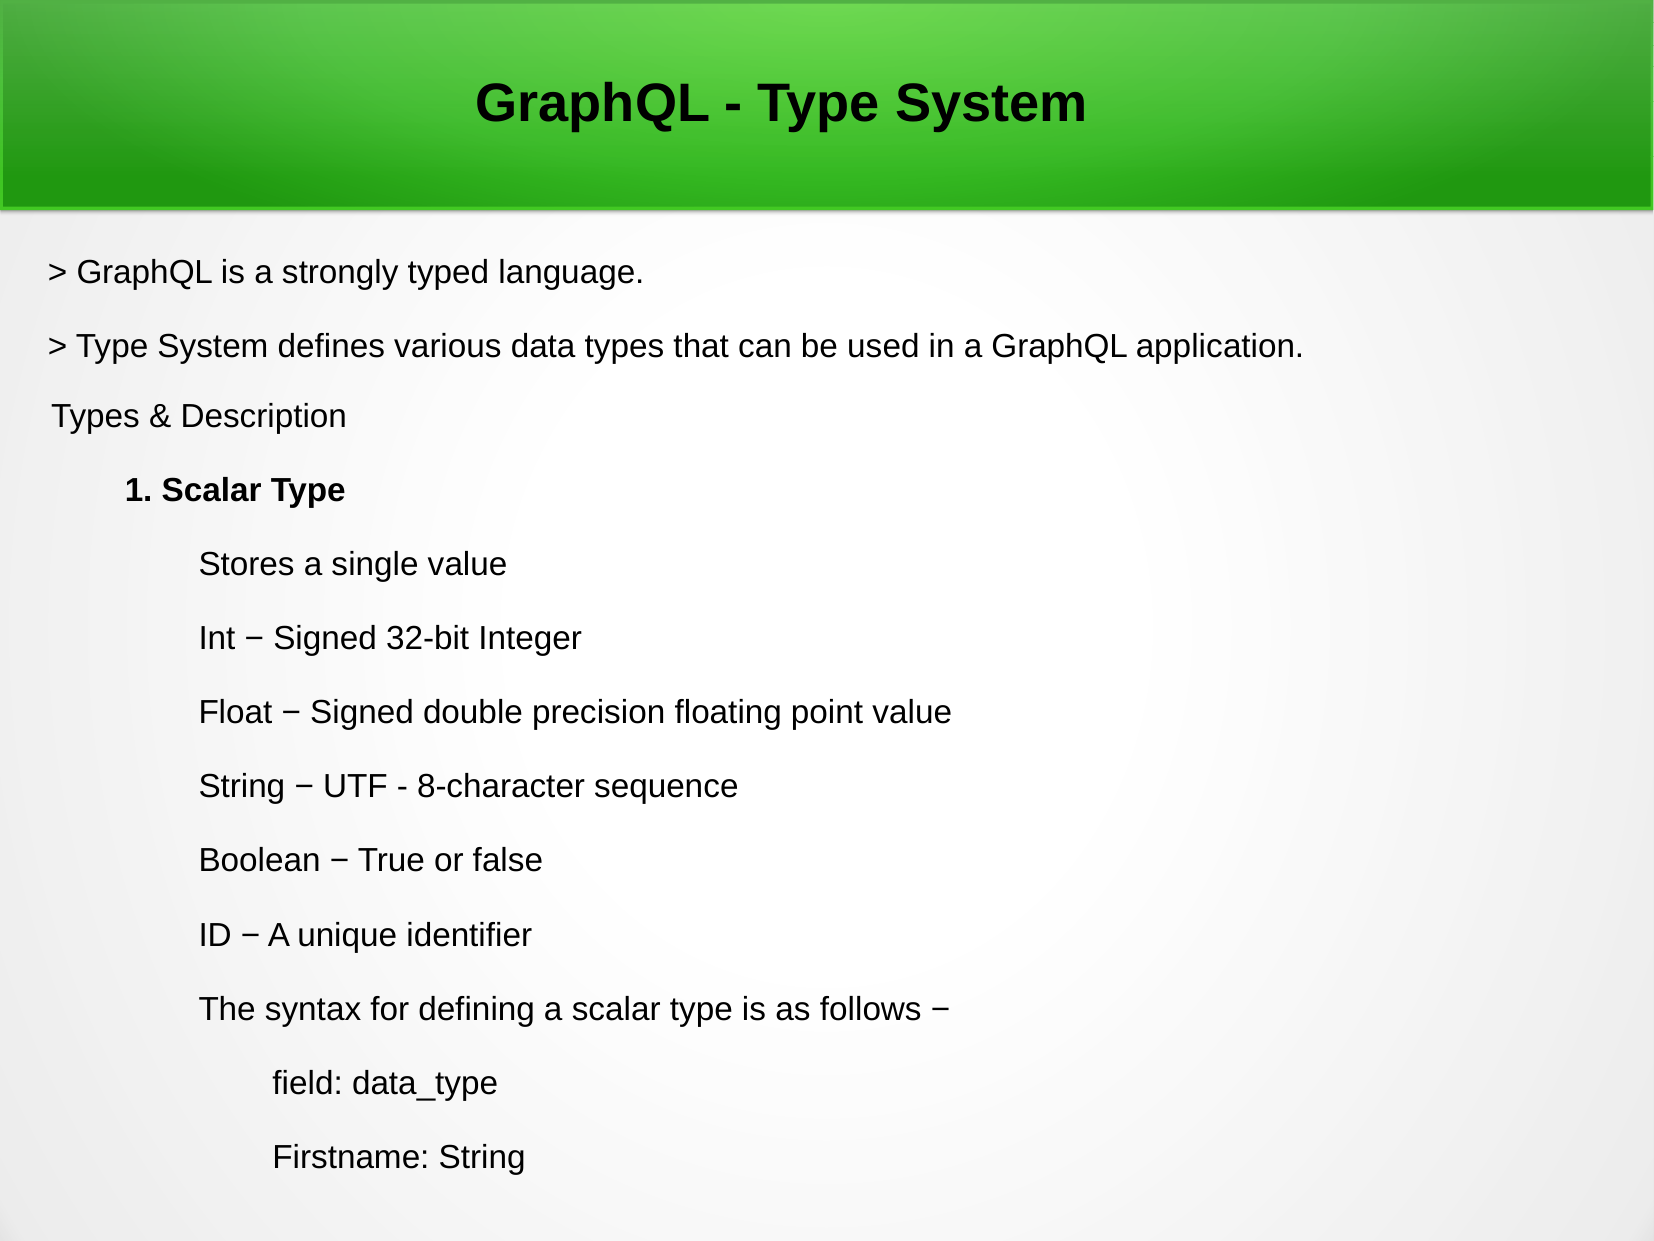

GraphQL - Type System
> GraphQL is a strongly typed language.
> Type System defines various data types that can be used in a GraphQL application.
Types & Description
	1. Scalar Type
		Stores a single value
		Int − Signed 32-bit Integer
		Float − Signed double precision floating point value
		String − UTF - 8-character sequence
		Boolean − True or false
		ID − A unique identifier
		The syntax for defining a scalar type is as follows −
			field: data_type
			Firstname: String